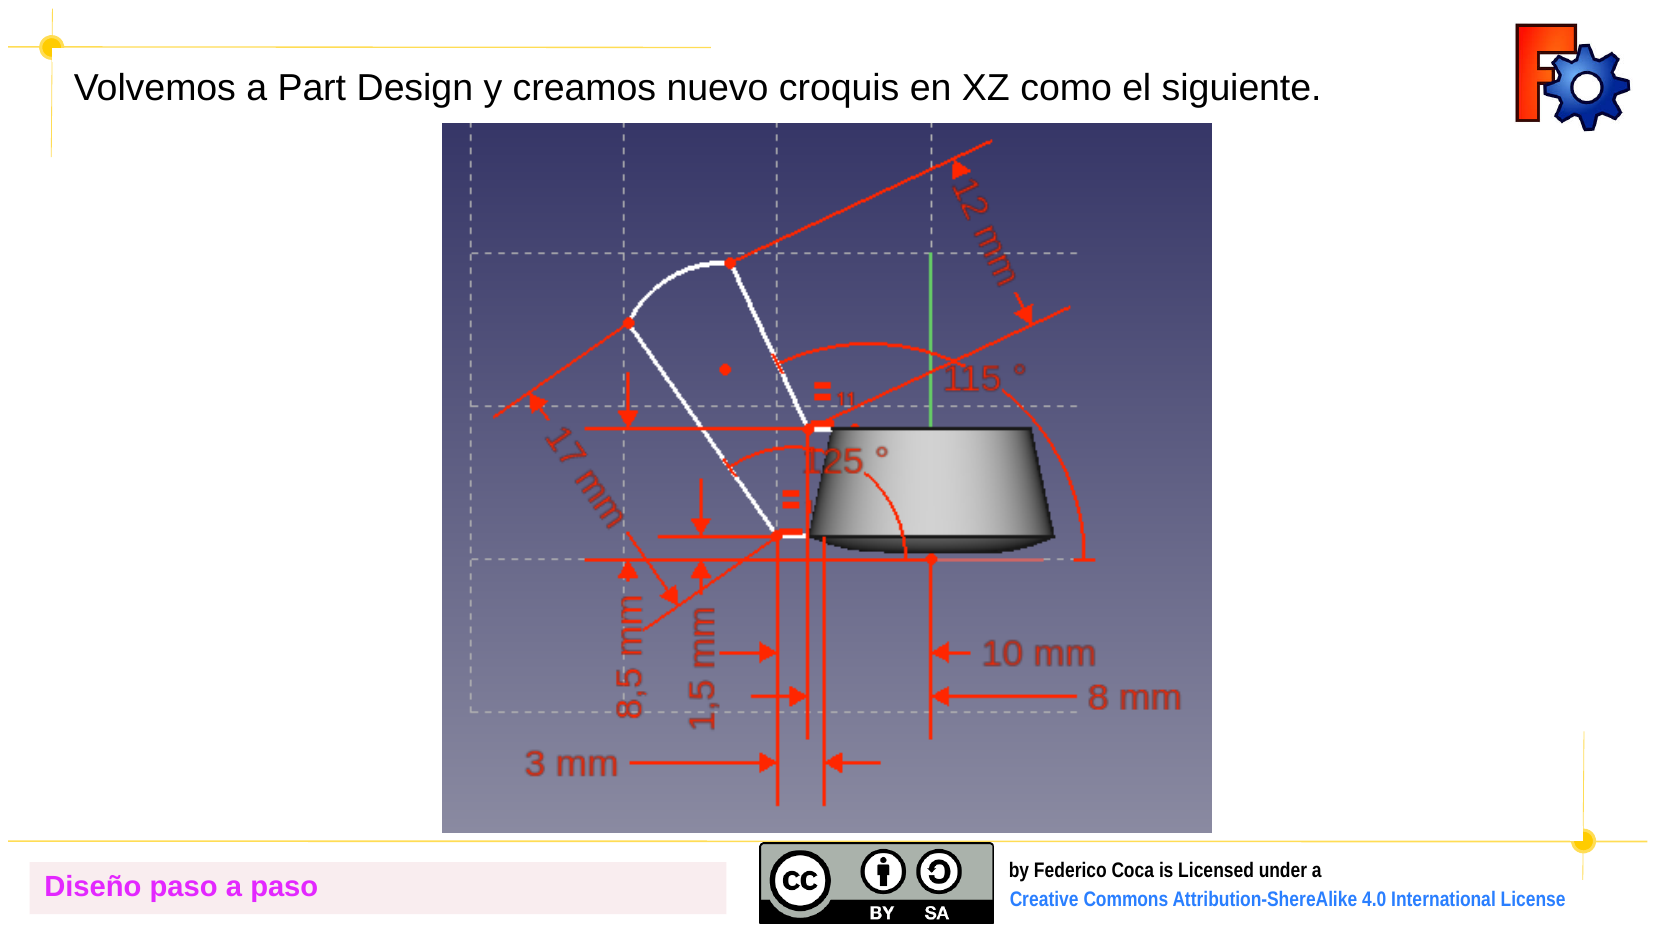

Volvemos a Part Design y creamos nuevo croquis en XZ como el siguiente.
Diseño paso a paso